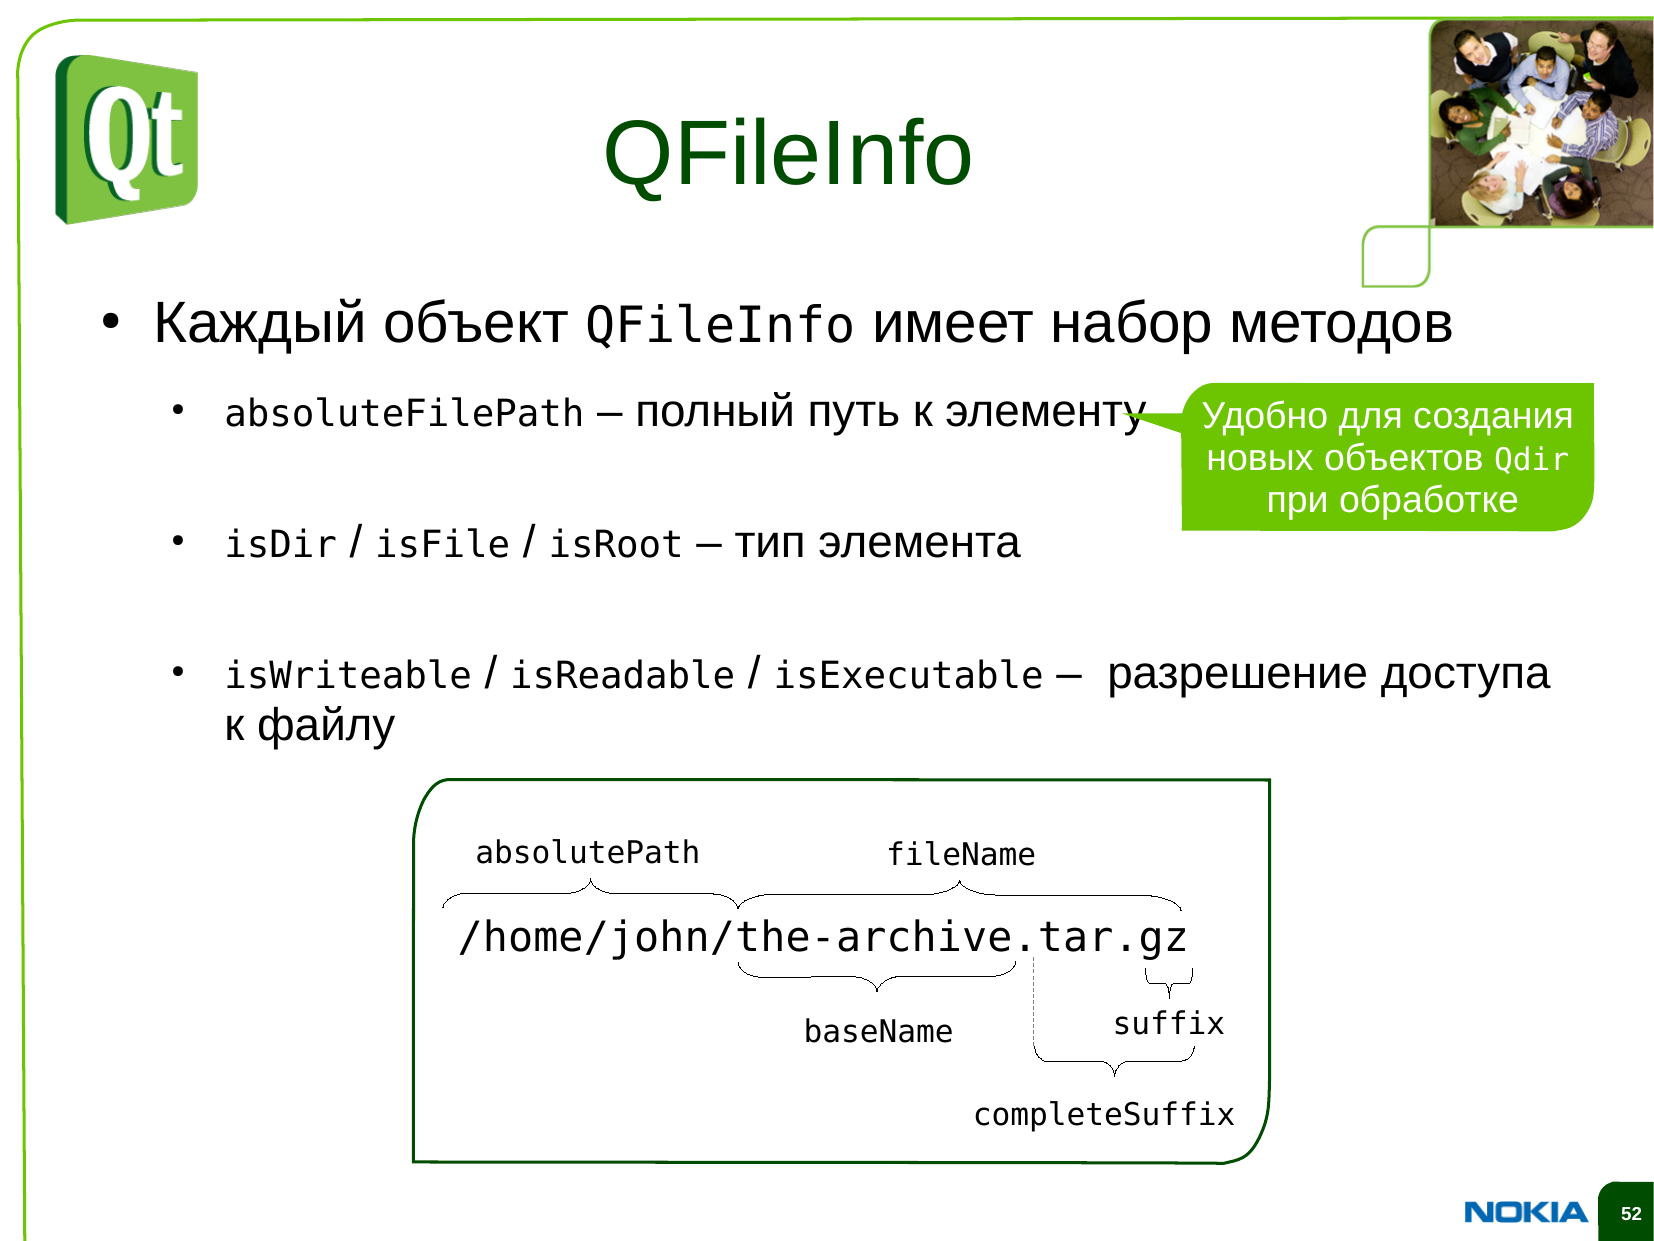

# QFileInfo
Каждый объект QFileInfo имеет набор методов
absoluteFilePath – полный путь к элементу
isDir / isFile / isRoot – тип элемента
isWriteable / isReadable / isExecutable – разрешение доступа к файлу
 Удобно для создания
новых объектов Qdir
 при обработке
absolutePath
fileName
/home/john/the-archive.tar.gz
suffix
baseName
completeSuffix